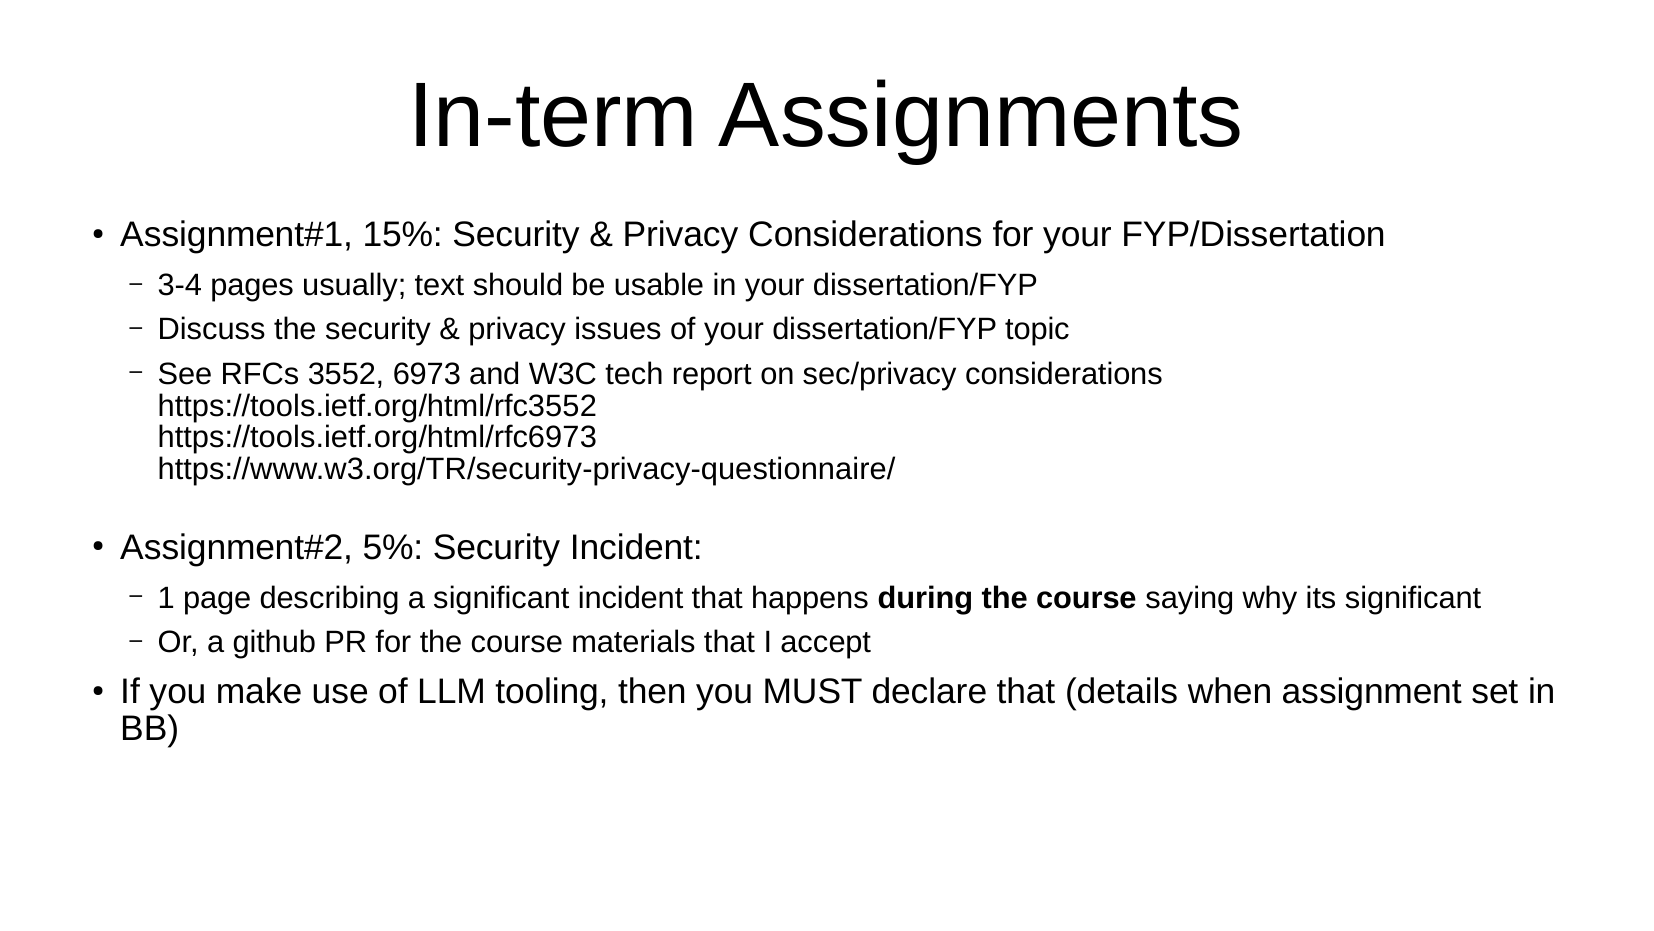

# In-term Assignments
Assignment#1, 15%: Security & Privacy Considerations for your FYP/Dissertation
3-4 pages usually; text should be usable in your dissertation/FYP
Discuss the security & privacy issues of your dissertation/FYP topic
See RFCs 3552, 6973 and W3C tech report on sec/privacy considerations https://tools.ietf.org/html/rfc3552
https://tools.ietf.org/html/rfc6973
https://www.w3.org/TR/security-privacy-questionnaire/
Assignment#2, 5%: Security Incident:
1 page describing a significant incident that happens during the course saying why its significant
Or, a github PR for the course materials that I accept
If you make use of LLM tooling, then you MUST declare that (details when assignment set in BB)